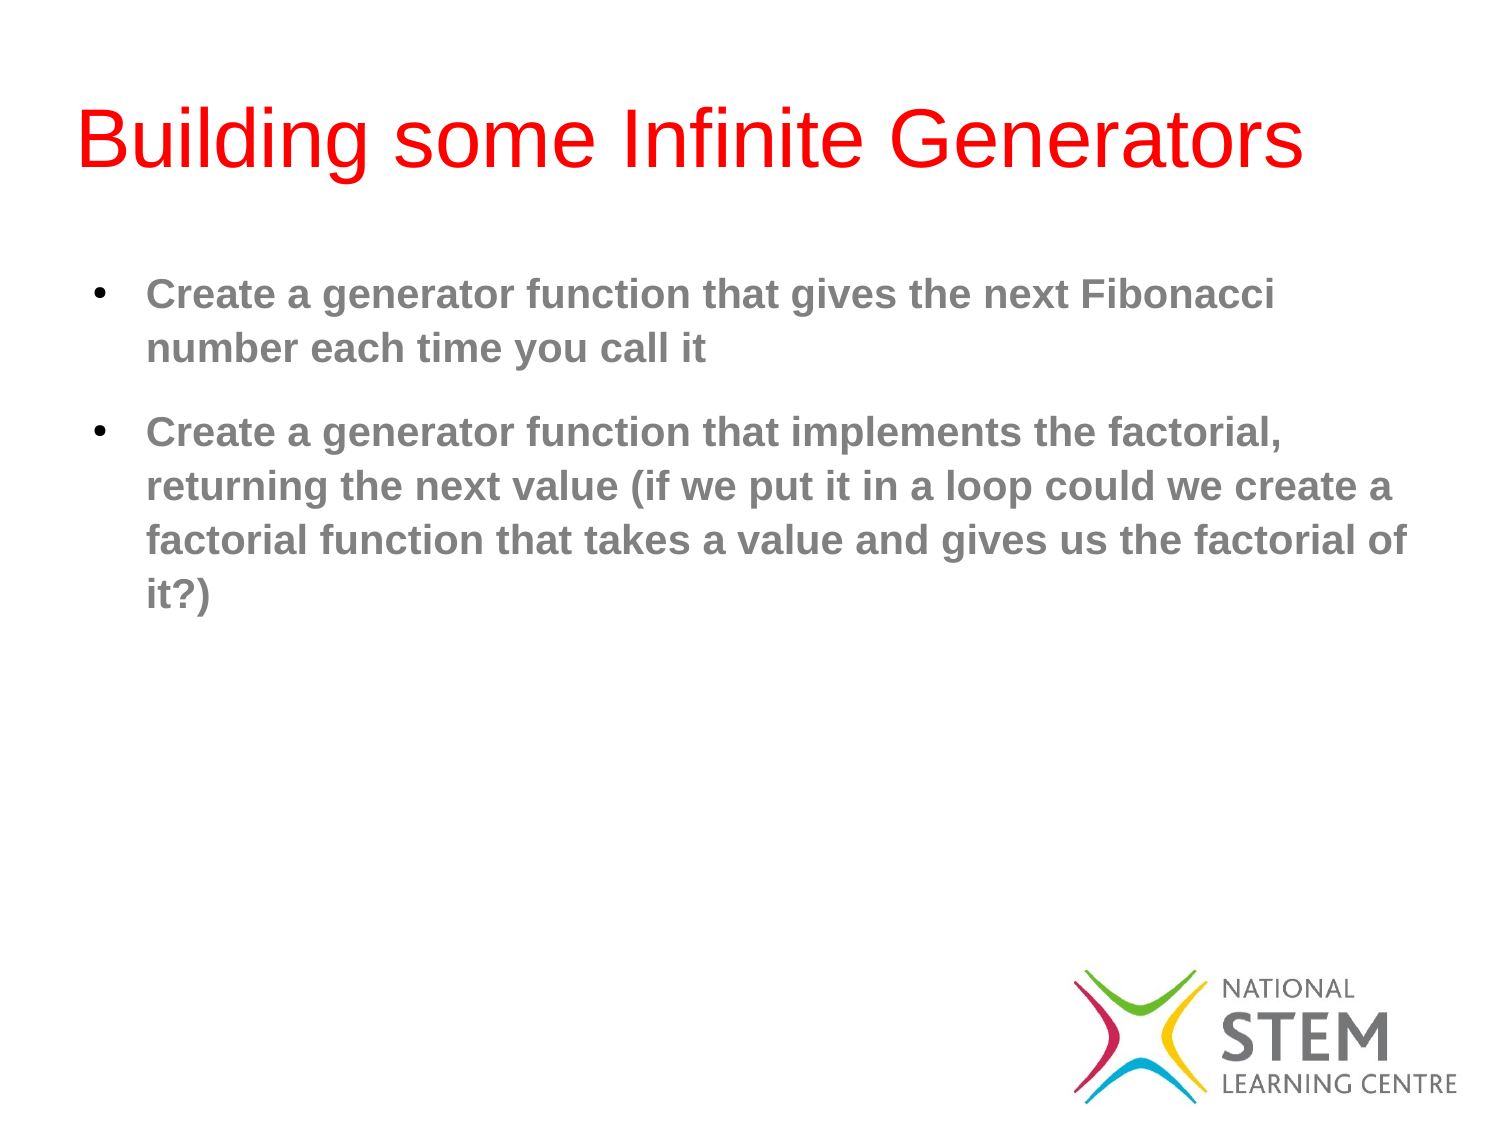

# Building some Infinite Generators
Create a generator function that gives the next Fibonacci number each time you call it
Create a generator function that implements the factorial, returning the next value (if we put it in a loop could we create a factorial function that takes a value and gives us the factorial of it?)